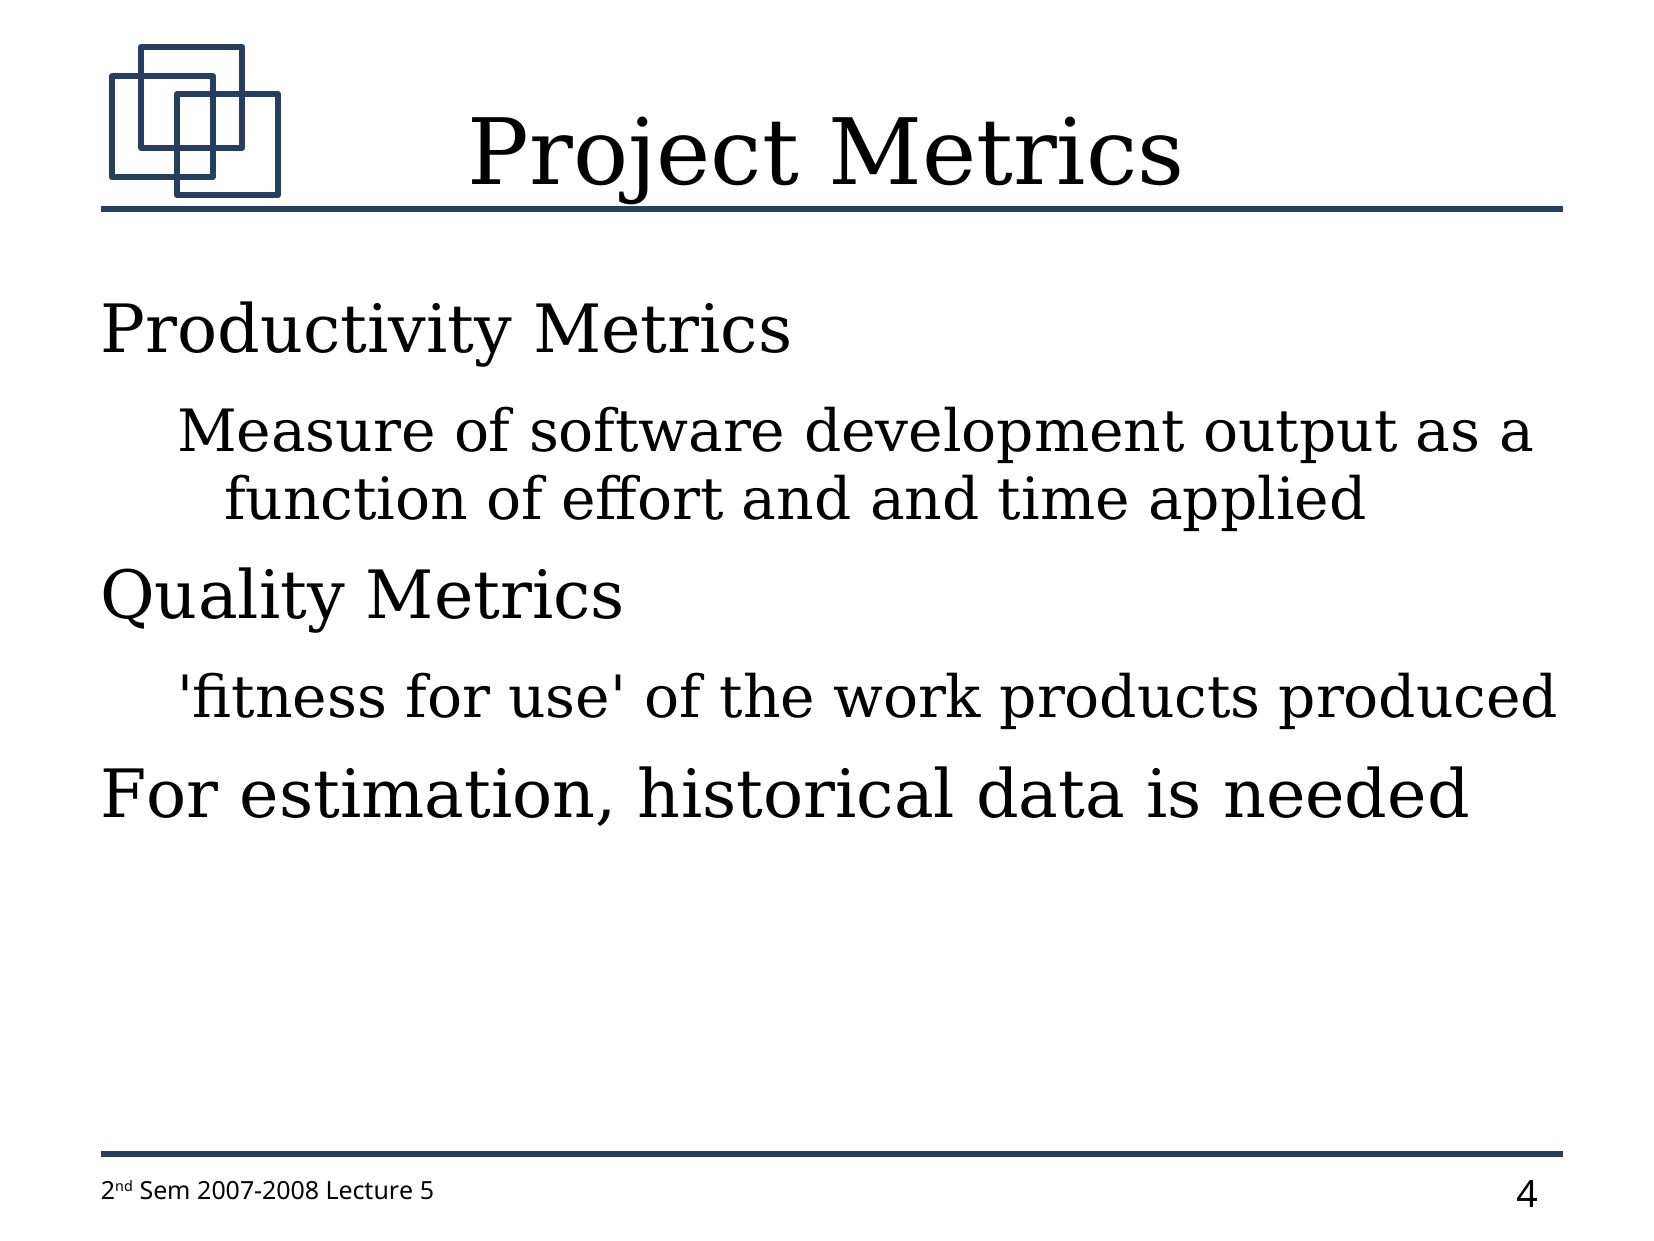

# Project Metrics
Productivity Metrics
Measure of software development output as a function of effort and and time applied
Quality Metrics
'fitness for use' of the work products produced
For estimation, historical data is needed